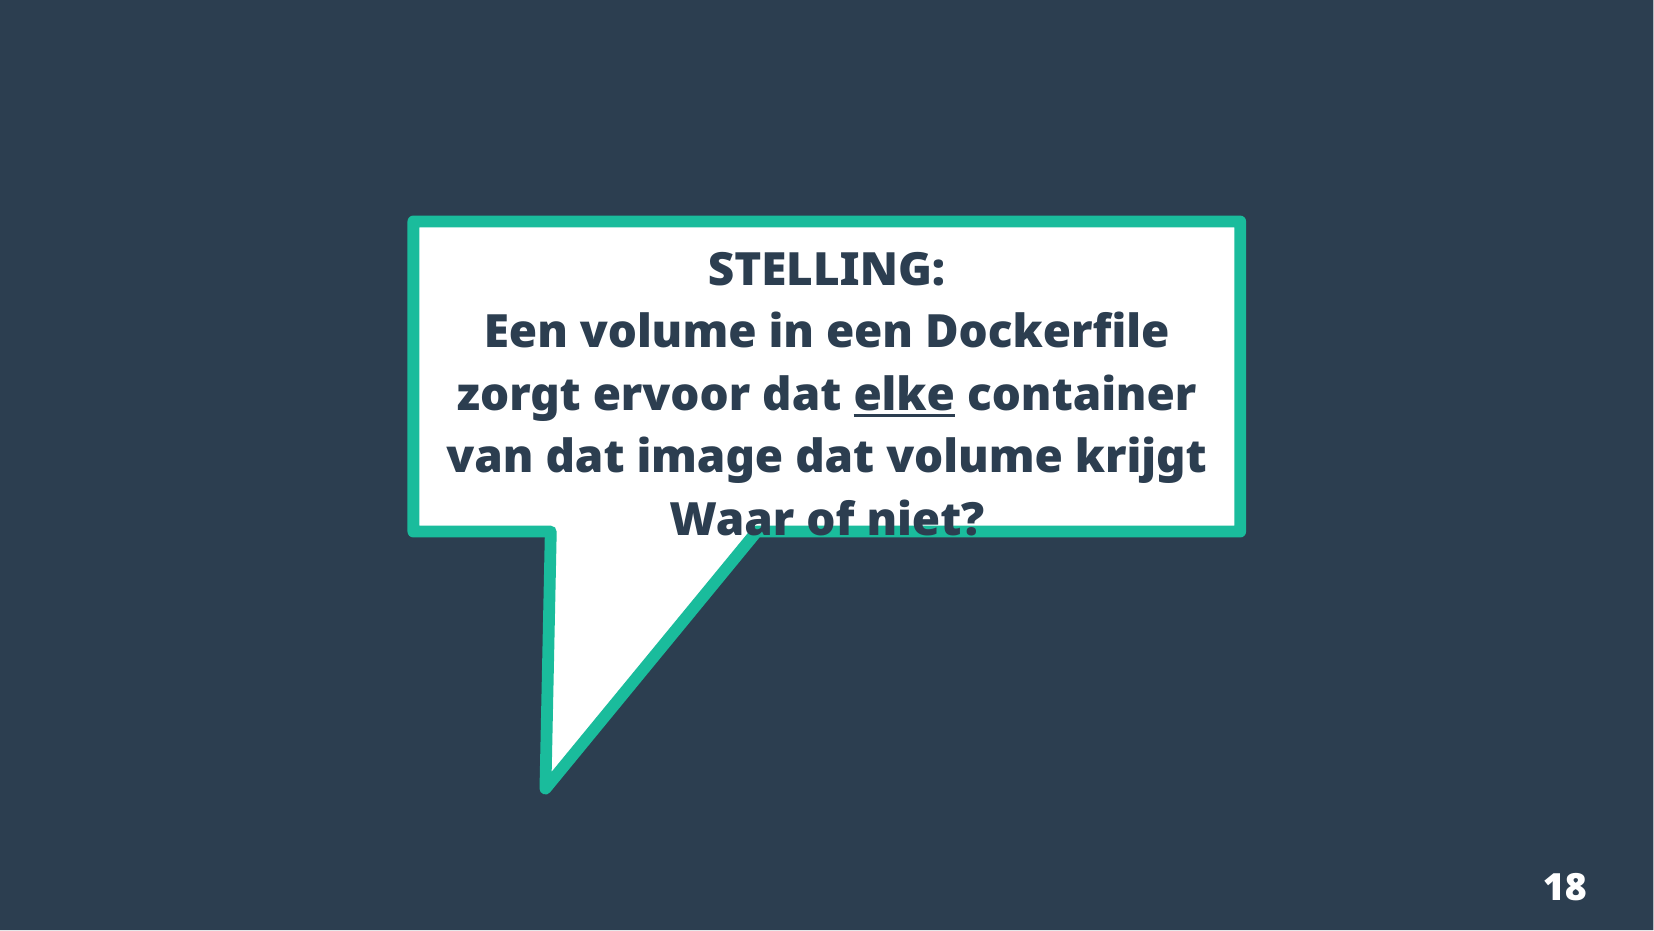

# STELLING: Een volume in een Dockerfile zorgt ervoor dat elke container van dat image dat volume krijgt Waar of niet?
18